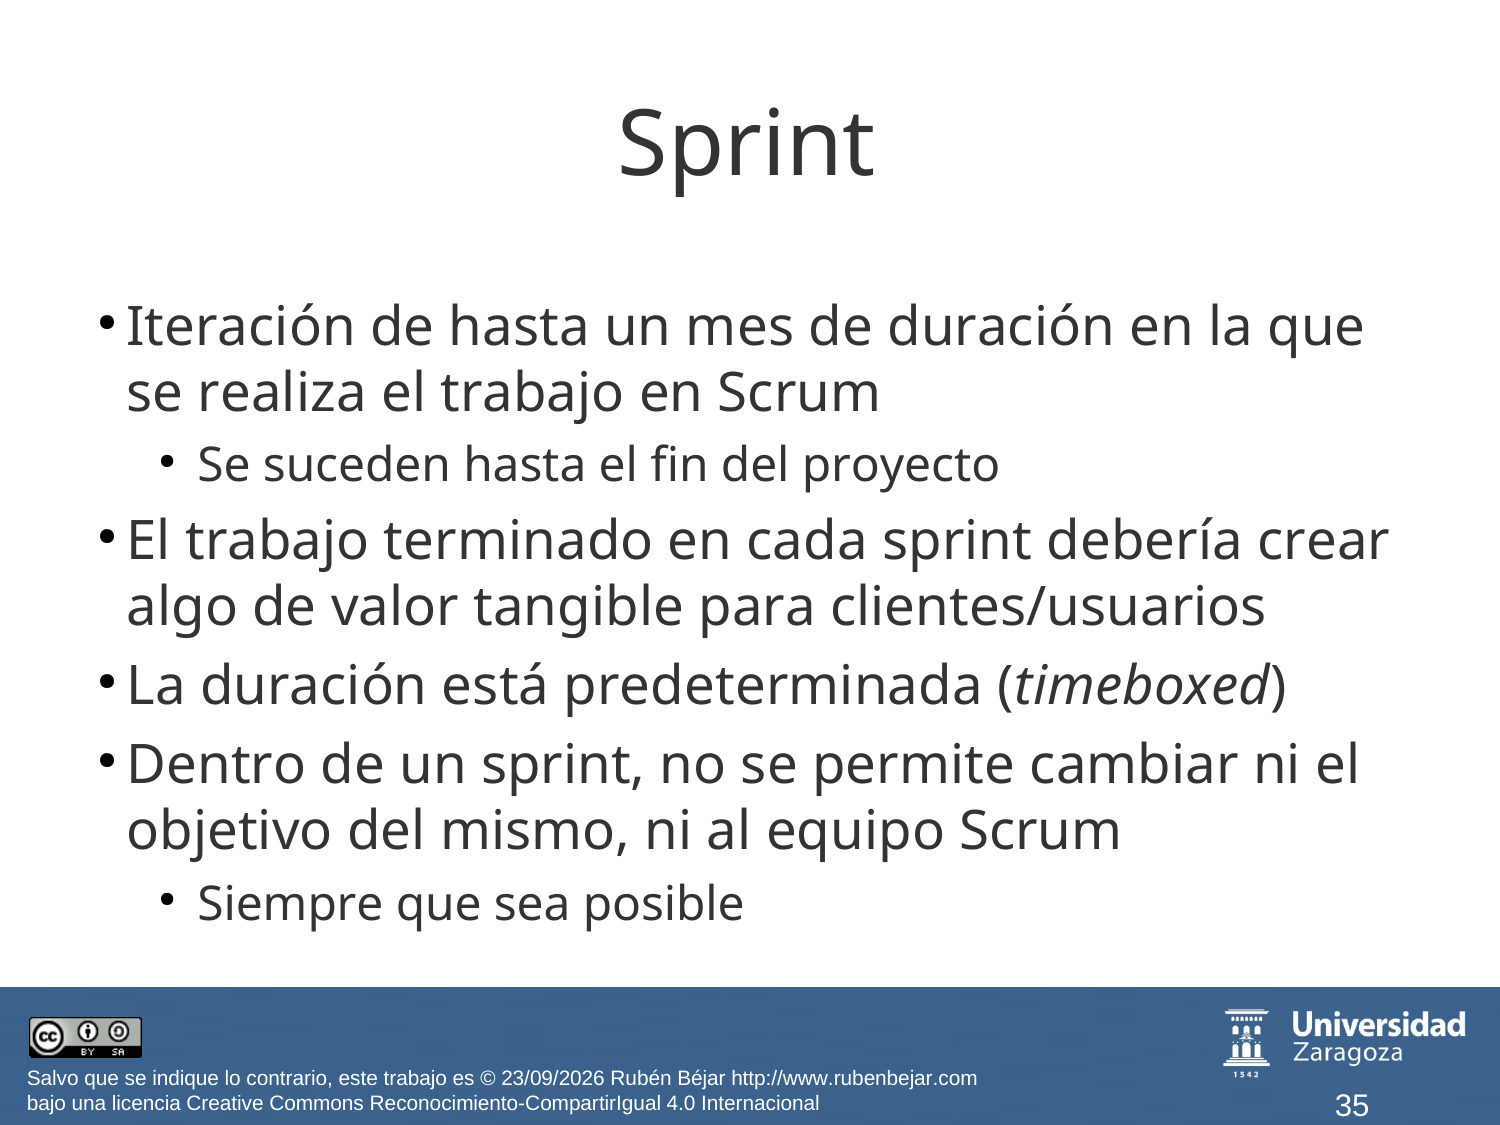

# Sprint
Iteración de hasta un mes de duración en la que se realiza el trabajo en Scrum
Se suceden hasta el fin del proyecto
El trabajo terminado en cada sprint debería crear algo de valor tangible para clientes/usuarios
La duración está predeterminada (timeboxed)
Dentro de un sprint, no se permite cambiar ni el objetivo del mismo, ni al equipo Scrum
Siempre que sea posible